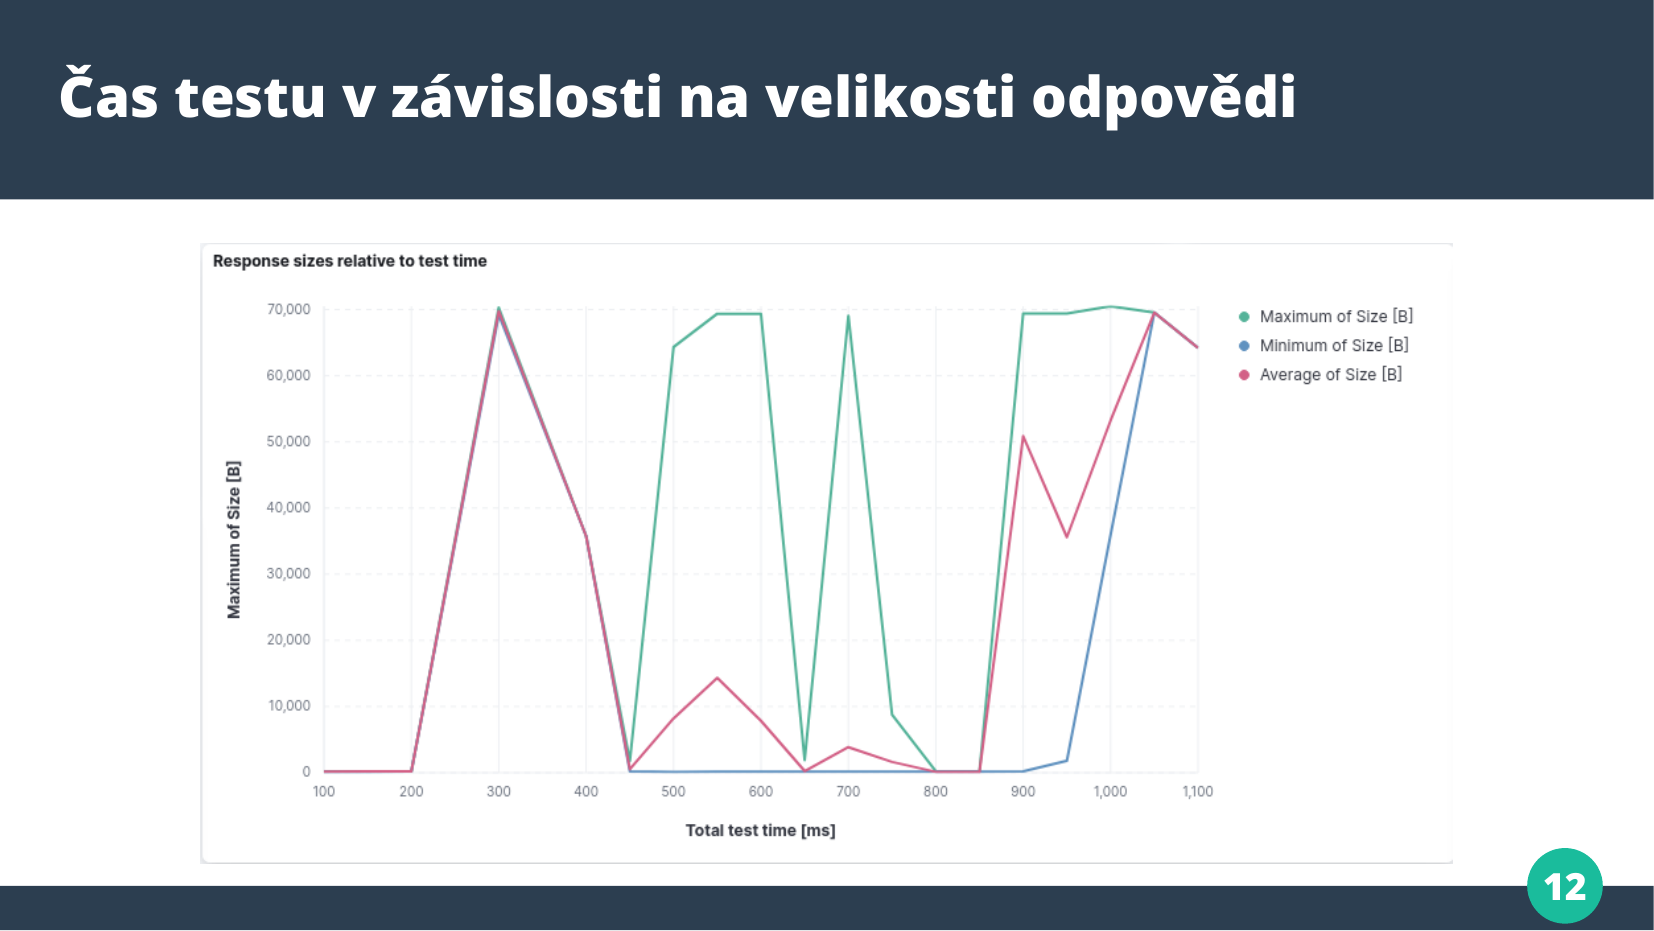

# Čas testu v závislosti na velikosti odpovědi